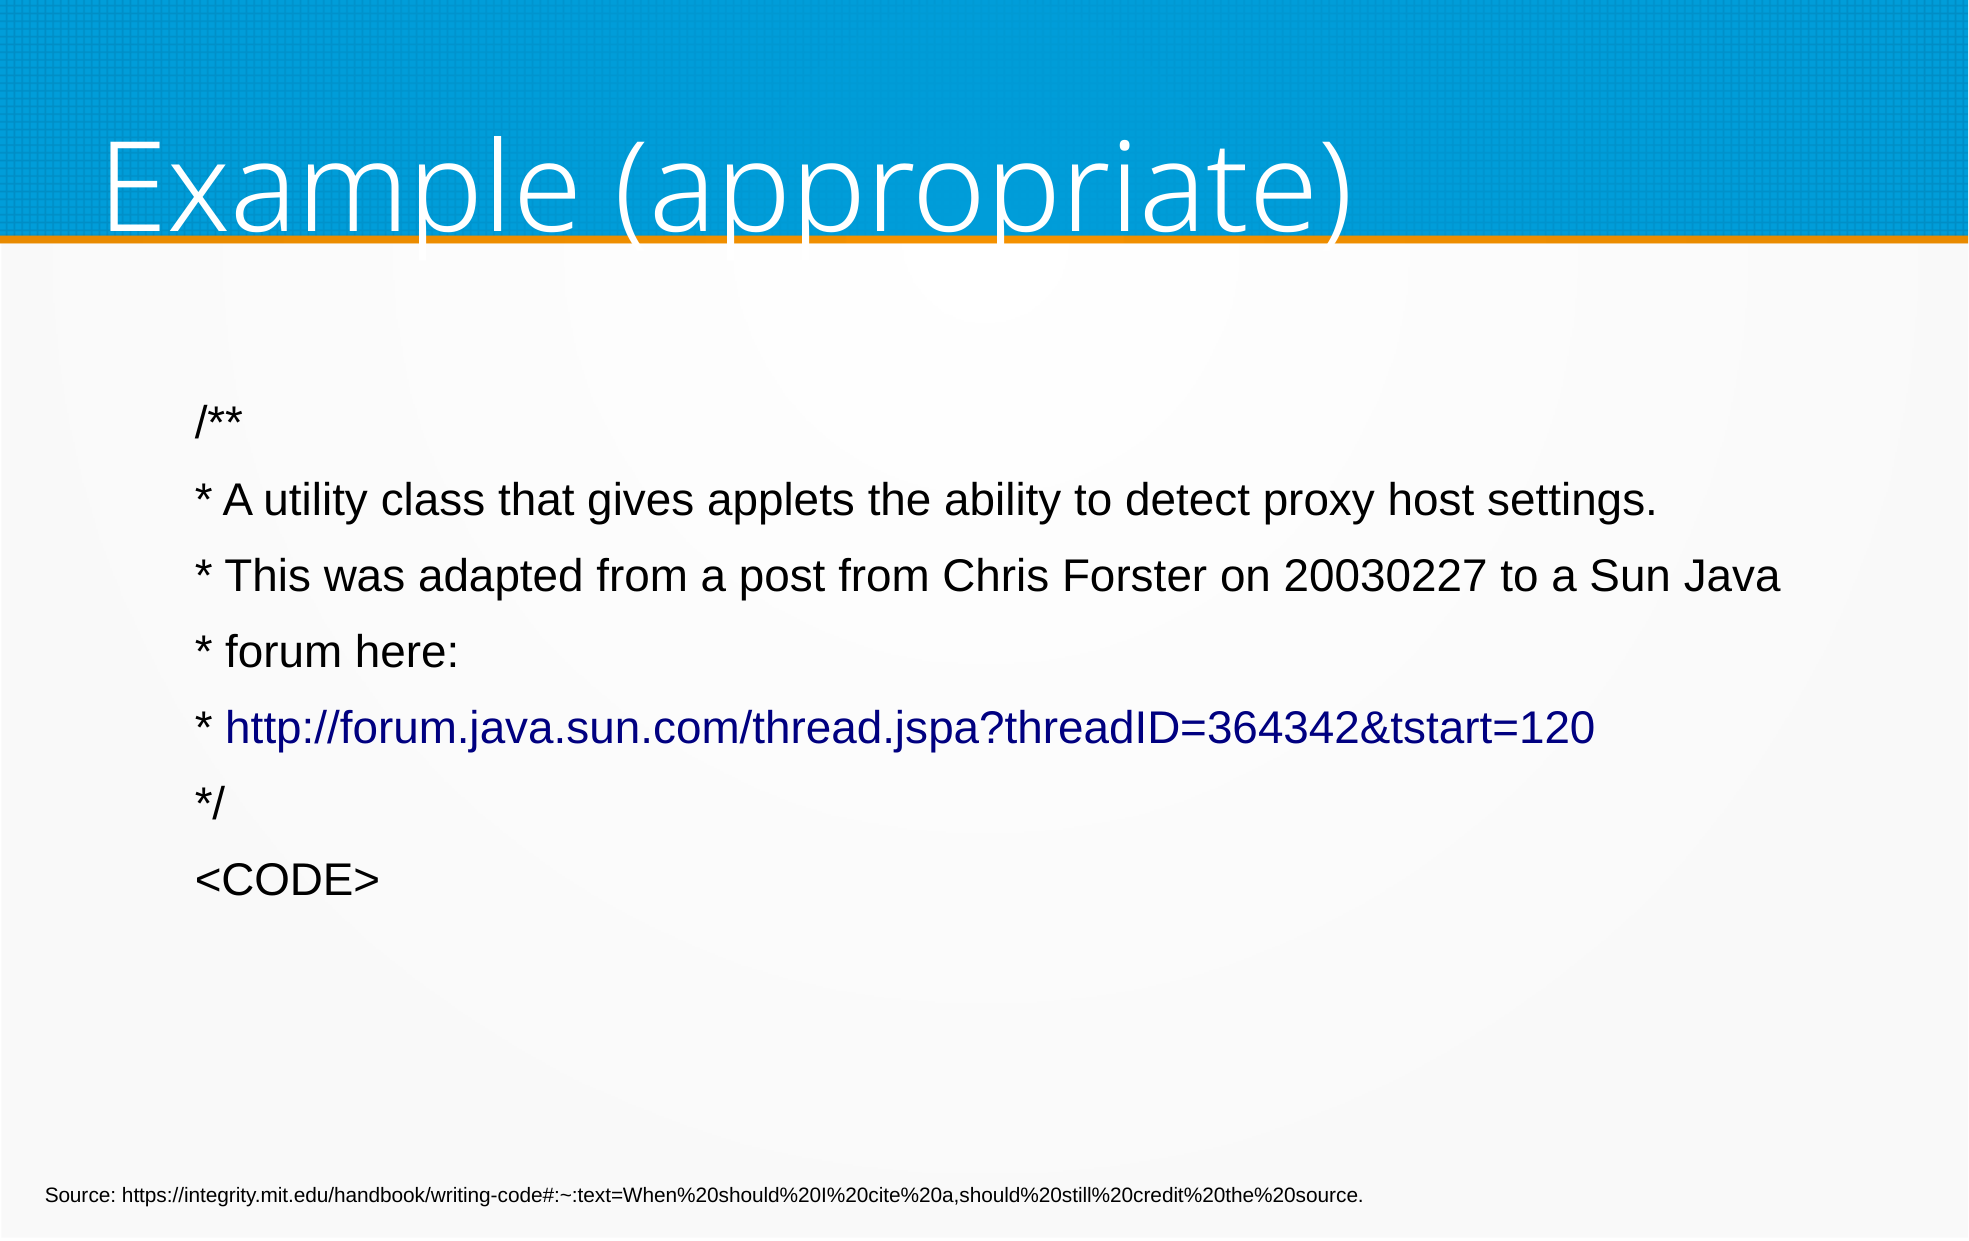

# Example (appropriate)
/**
* A utility class that gives applets the ability to detect proxy host settings.
* This was adapted from a post from Chris Forster on 20030227 to a Sun Java
* forum here:
* http://forum.java.sun.com/thread.jspa?threadID=364342&tstart=120
*/
<CODE>
Source: https://integrity.mit.edu/handbook/writing-code#:~:text=When%20should%20I%20cite%20a,should%20still%20credit%20the%20source.